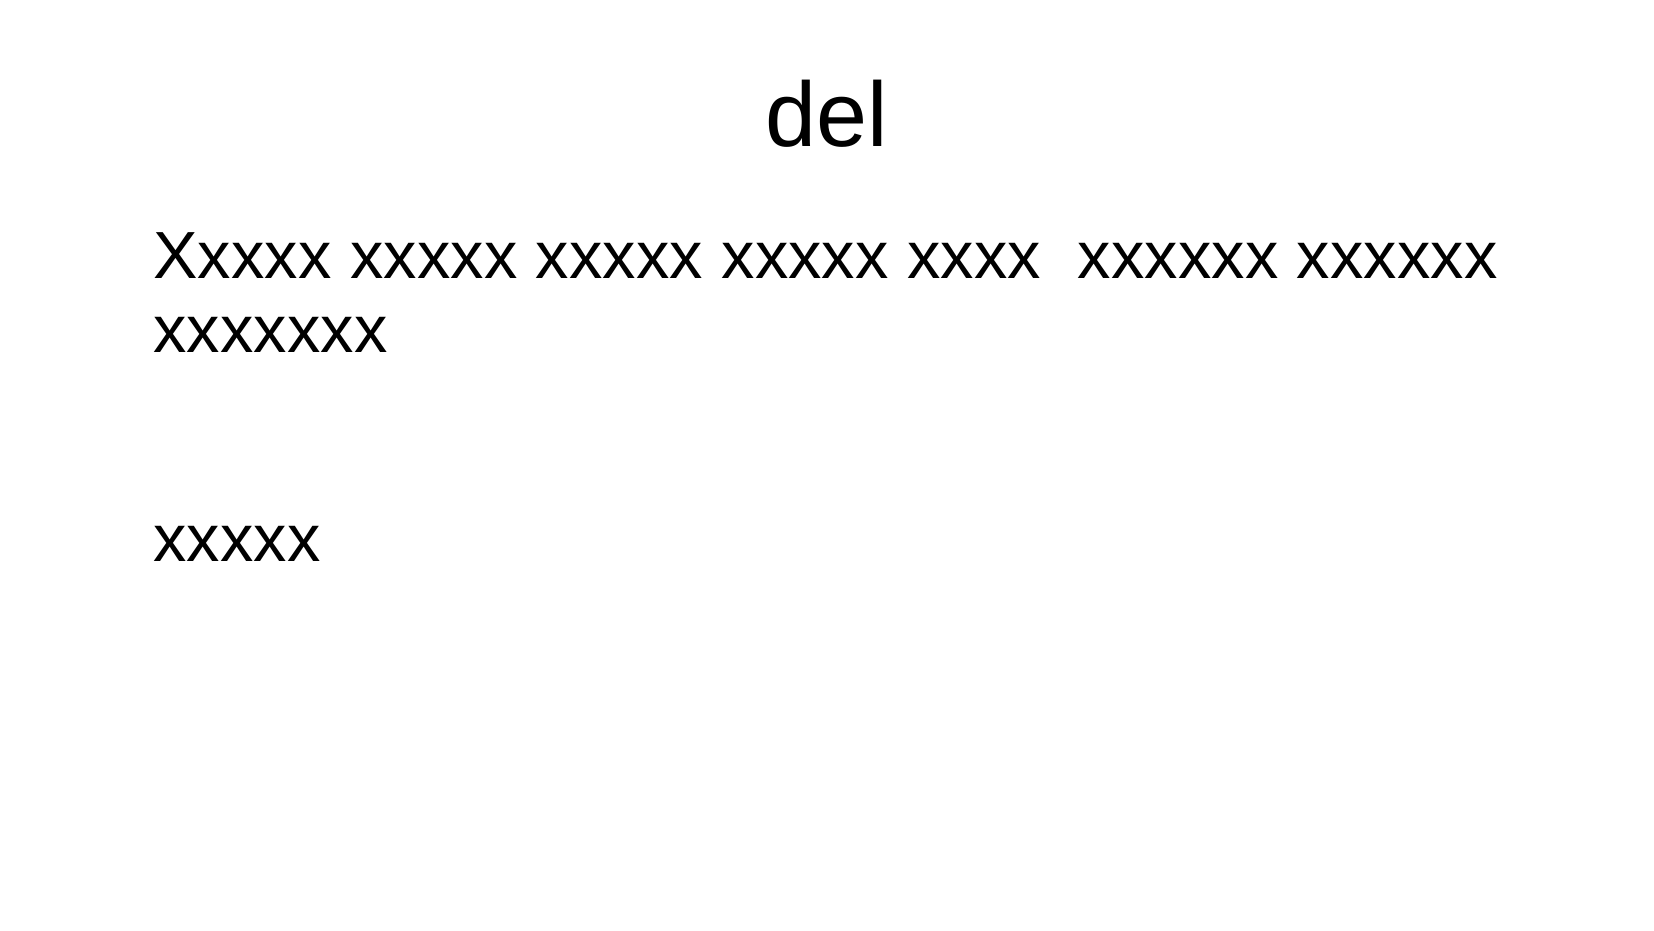

# del
Xxxxx xxxxx xxxxx xxxxx xxxx xxxxxx xxxxxx xxxxxxx
xxxxx